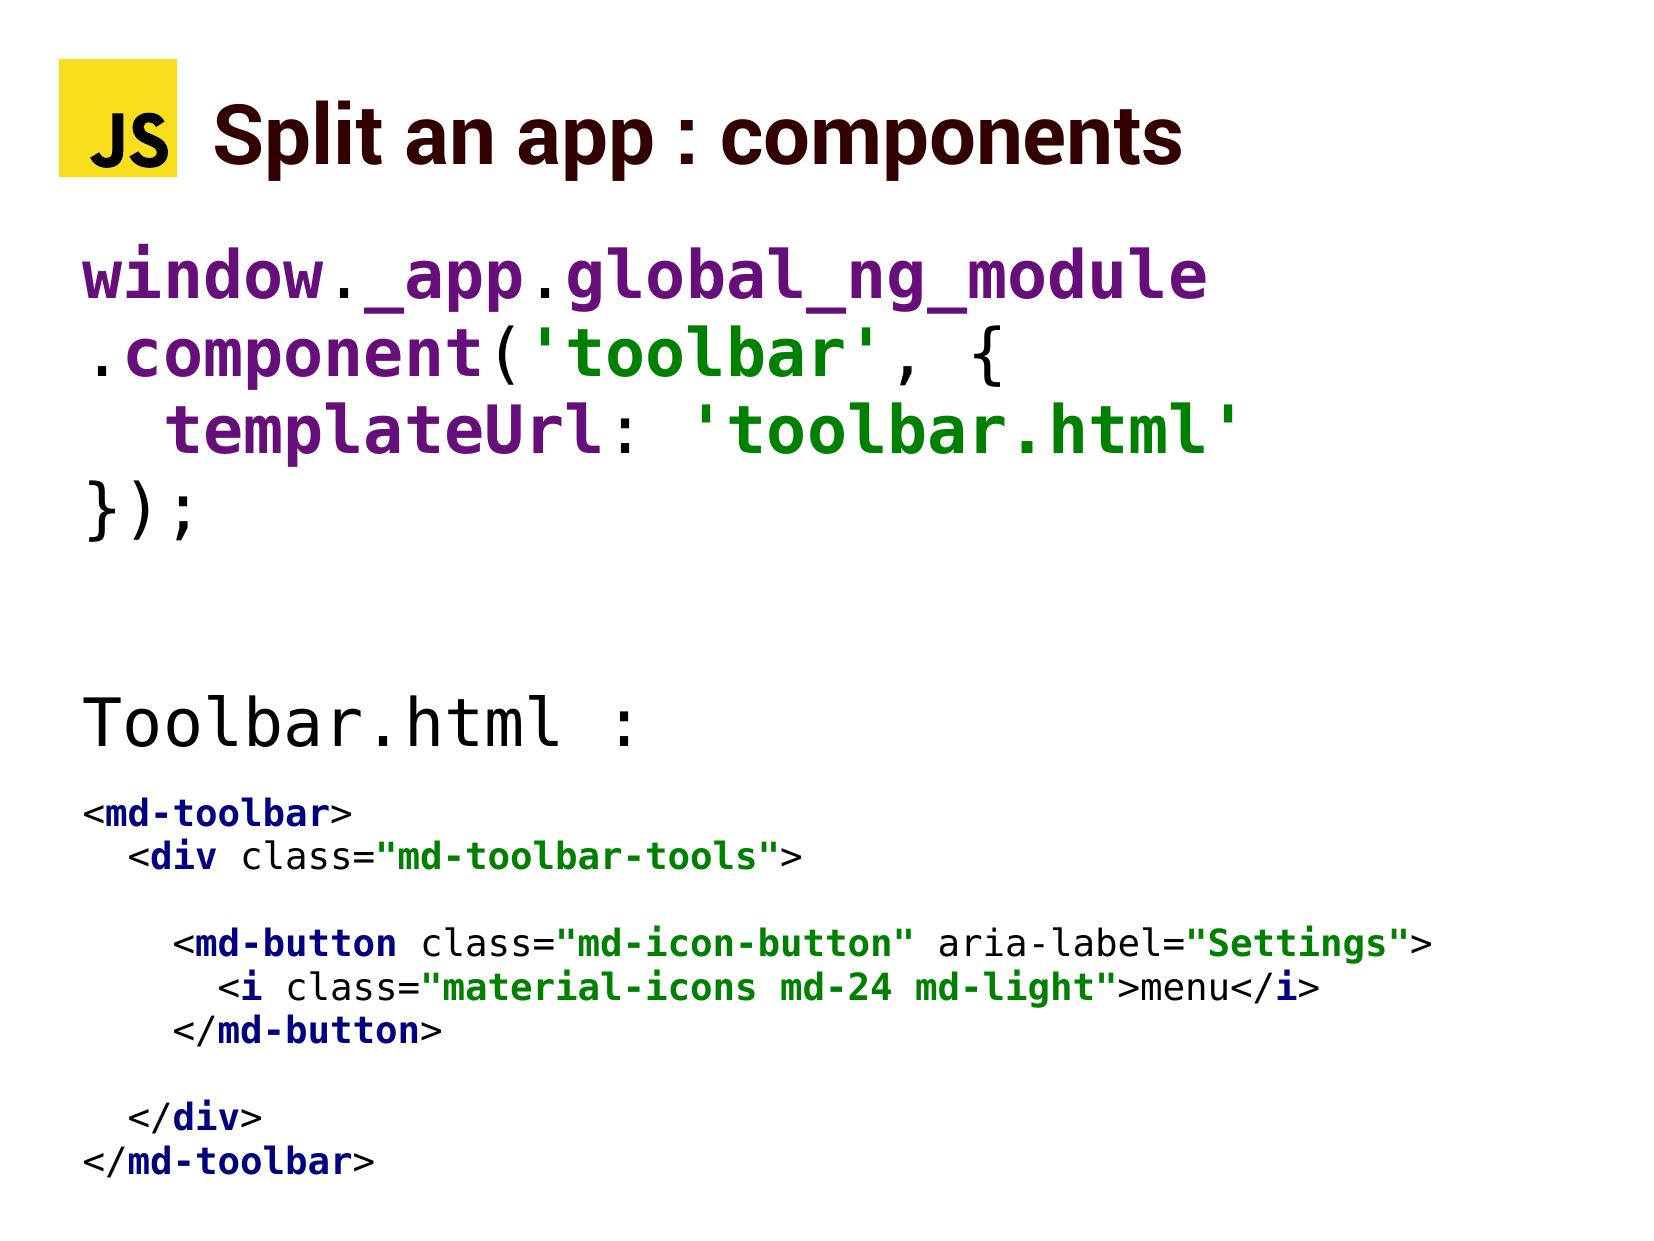

# Split an app : components
window._app.global_ng_module
.component('toolbar', {
 templateUrl: 'toolbar.html'
});
Toolbar.html :
<md-toolbar>
 <div class="md-toolbar-tools">
 <md-button class="md-icon-button" aria-label="Settings">
 <i class="material-icons md-24 md-light">menu</i>
 </md-button>
 </div>
</md-toolbar>